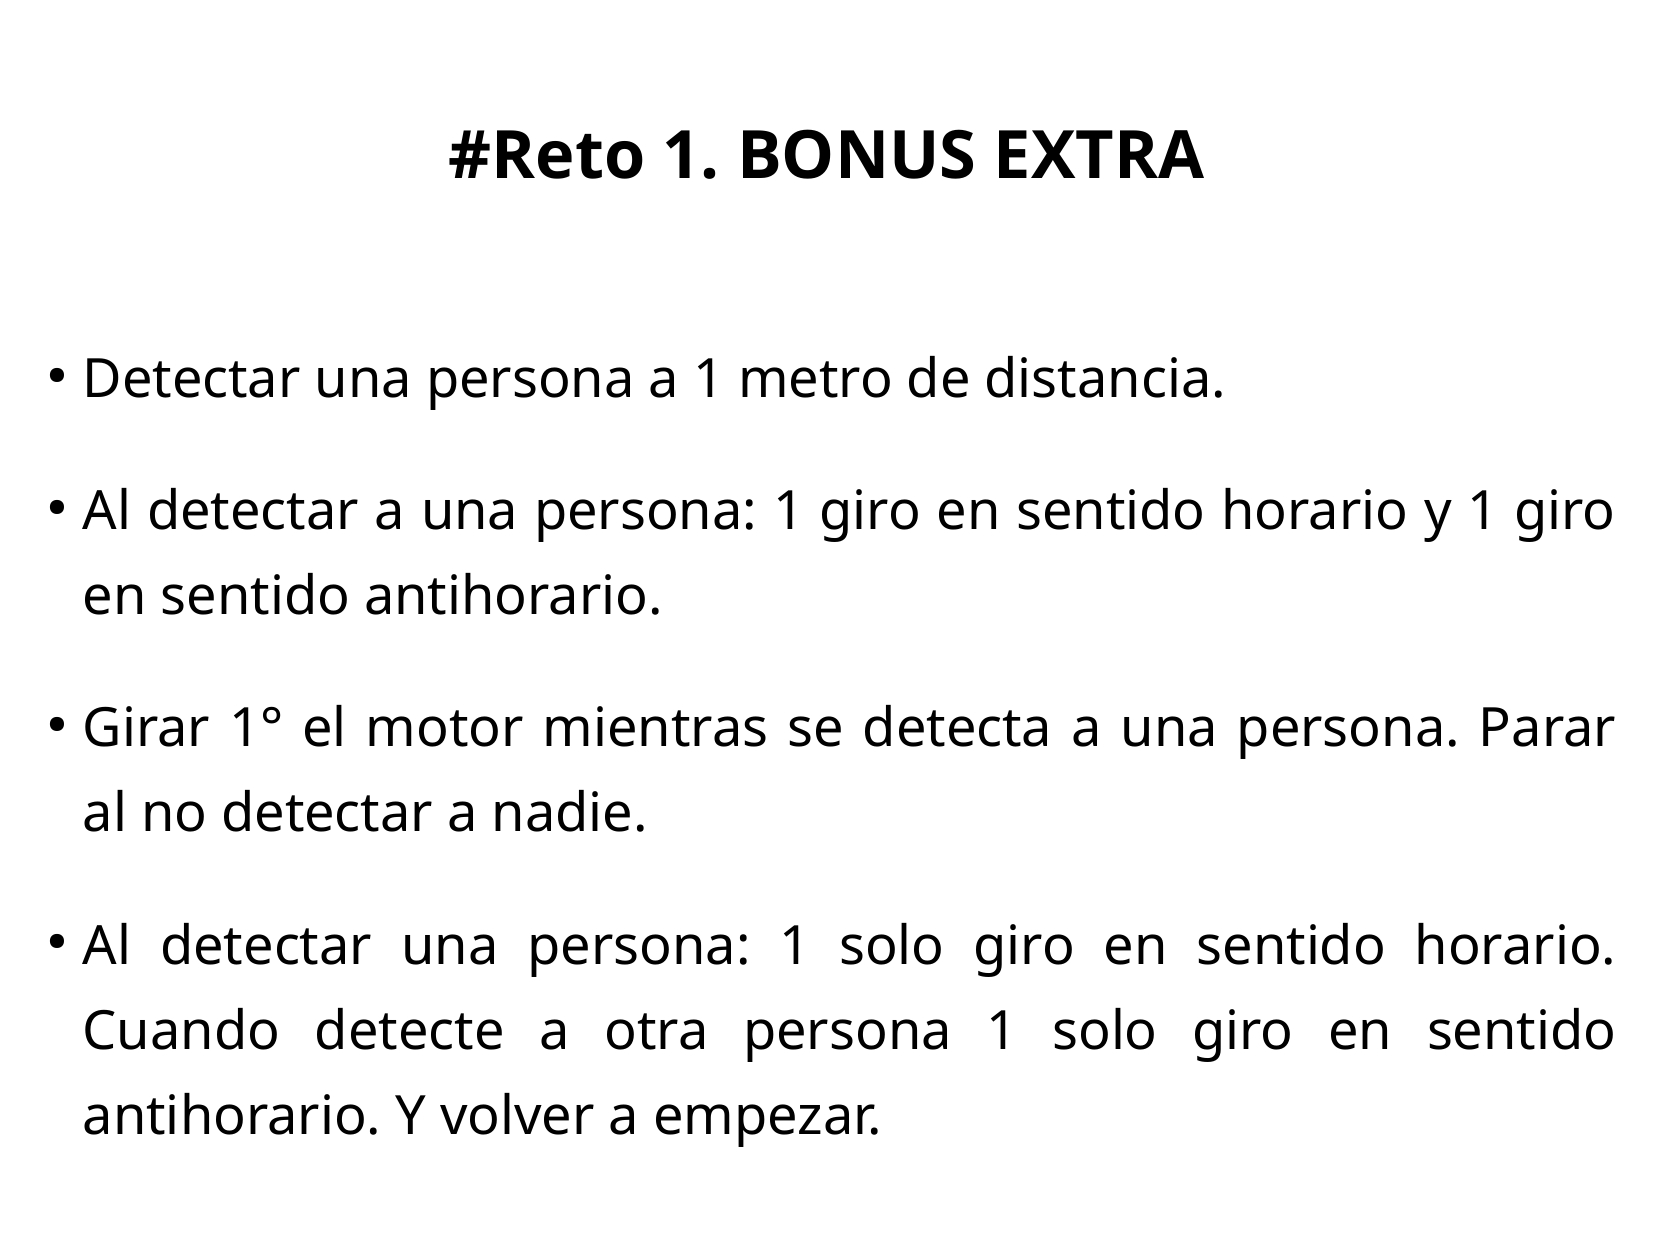

# #Reto 1. BONUS EXTRA
Detectar una persona a 1 metro de distancia.
Al detectar a una persona: 1 giro en sentido horario y 1 giro en sentido antihorario.
Girar 1° el motor mientras se detecta a una persona. Parar al no detectar a nadie.
Al detectar una persona: 1 solo giro en sentido horario. Cuando detecte a otra persona 1 solo giro en sentido antihorario. Y volver a empezar.